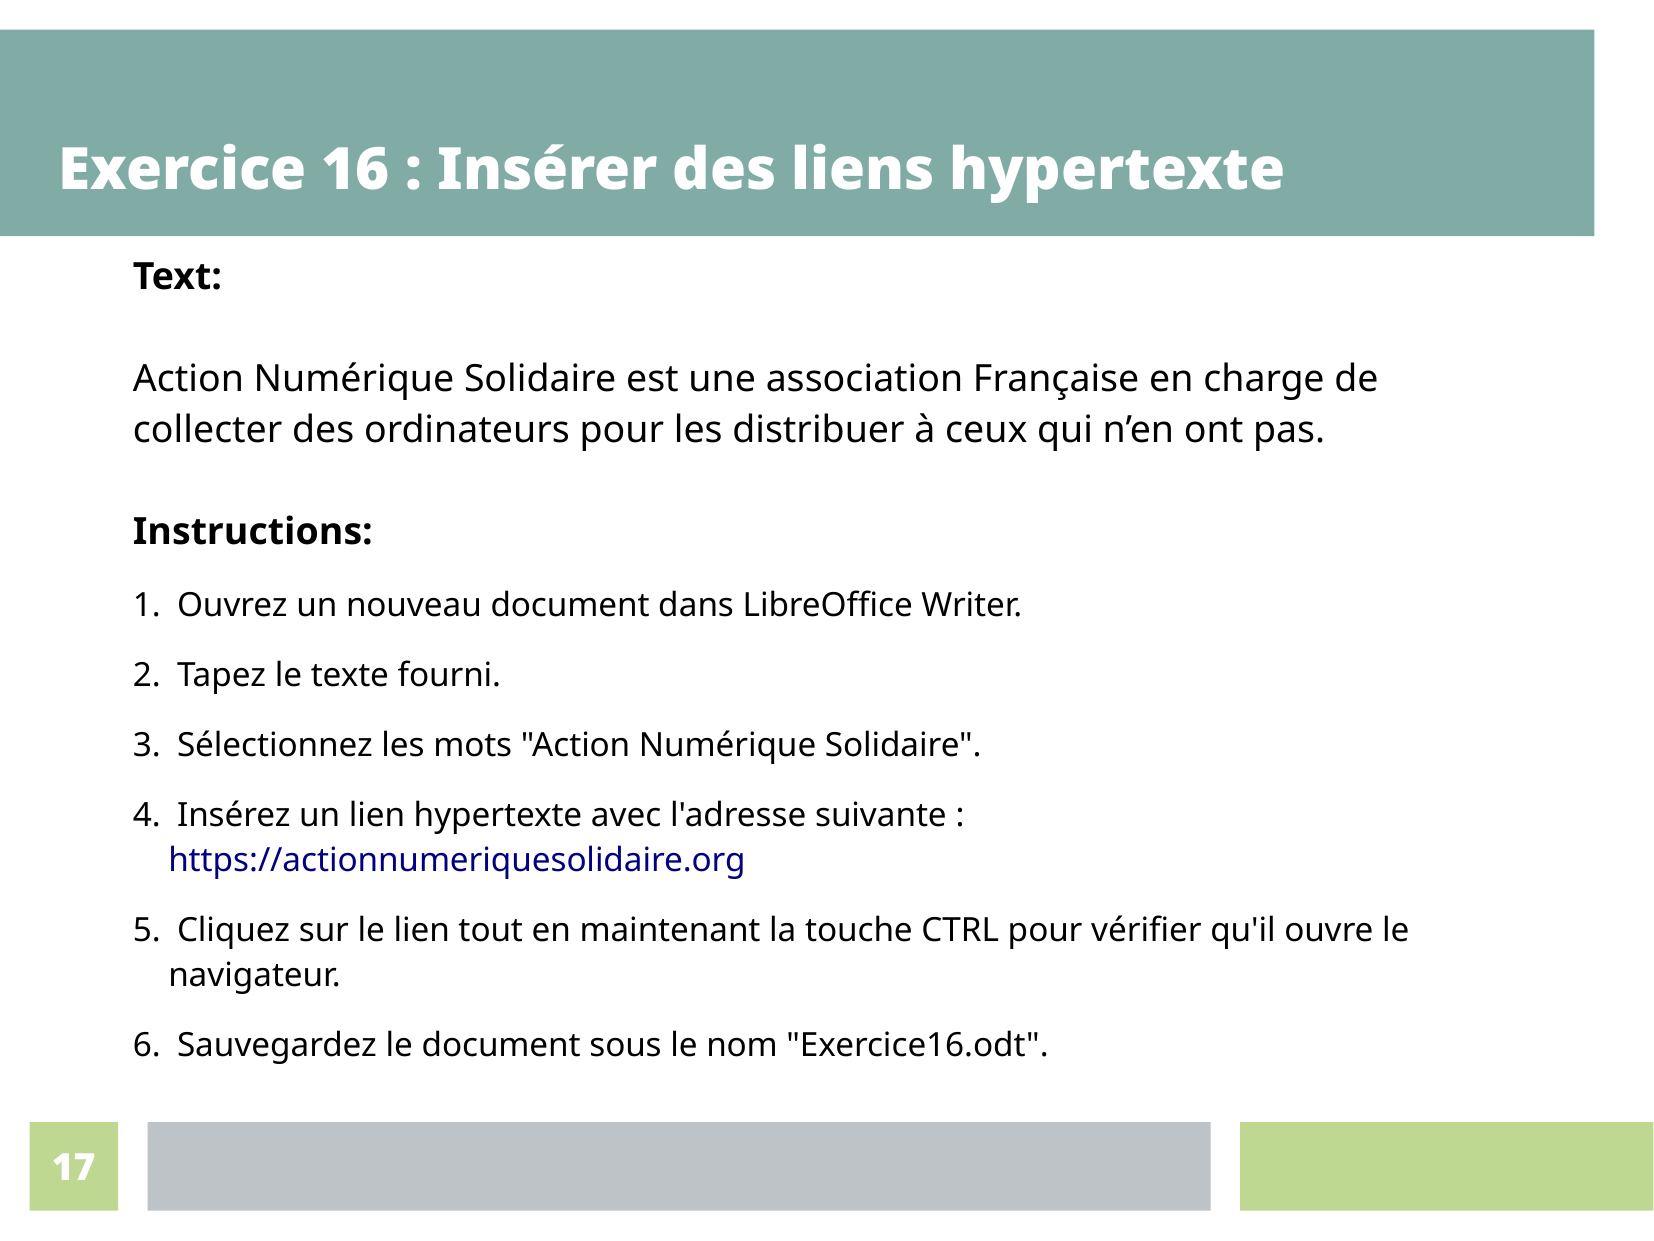

# Exercice 16 : Insérer des liens hypertexte
Text:
Action Numérique Solidaire est une association Française en charge de collecter des ordinateurs pour les distribuer à ceux qui n’en ont pas.
Instructions:
 Ouvrez un nouveau document dans LibreOffice Writer.
 Tapez le texte fourni.
 Sélectionnez les mots "Action Numérique Solidaire".
 Insérez un lien hypertexte avec l'adresse suivante : https://actionnumeriquesolidaire.org
 Cliquez sur le lien tout en maintenant la touche CTRL pour vérifier qu'il ouvre le navigateur.
 Sauvegardez le document sous le nom "Exercice16.odt".
17